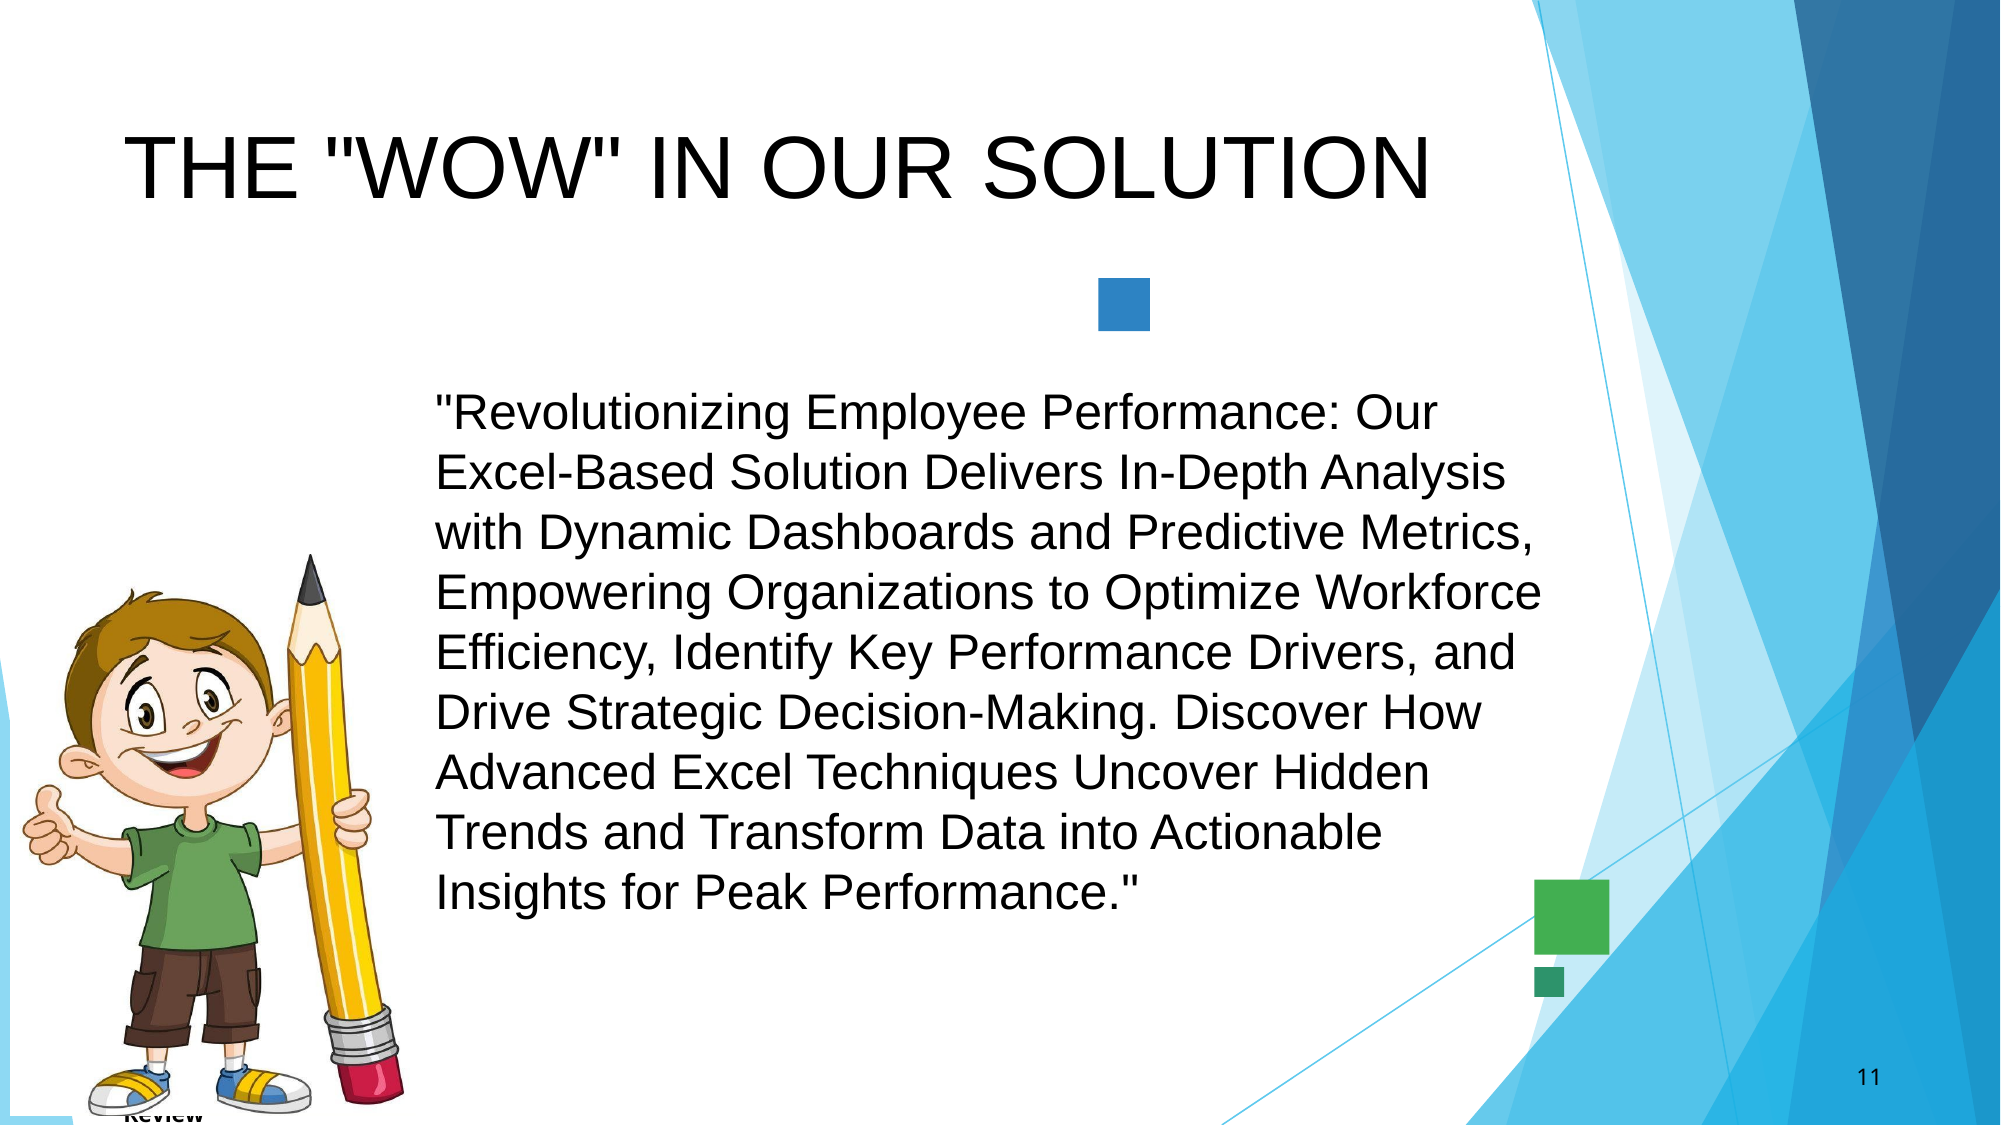

# THE "WOW" IN OUR SOLUTION
"Revolutionizing Employee Performance: Our Excel-Based Solution Delivers In-Depth Analysis with Dynamic Dashboards and Predictive Metrics, Empowering Organizations to Optimize Workforce Efficiency, Identify Key Performance Drivers, and Drive Strategic Decision-Making. Discover How Advanced Excel Techniques Uncover Hidden Trends and Transform Data into Actionable Insights for Peak Performance."
3/21/2024 Annual Review